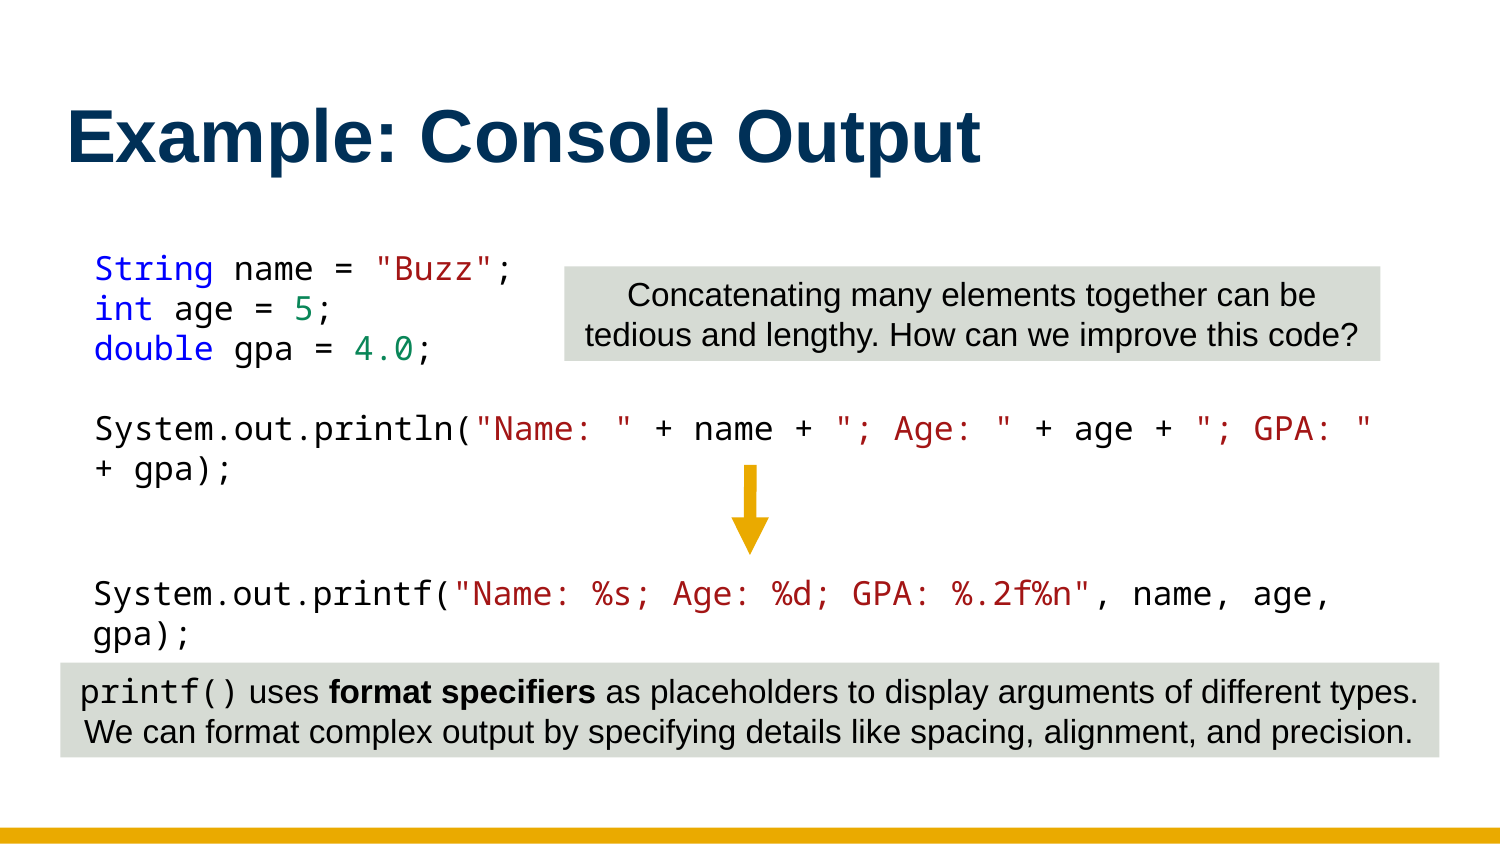

Example: Console Output
String name = "Buzz";
int age = 5;
double gpa = 4.0;
System.out.println("Name: " + name + "; Age: " + age + "; GPA: " + gpa);
Concatenating many elements together can be tedious and lengthy. How can we improve this code?
System.out.printf("Name: %s; Age: %d; GPA: %.2f%n", name, age, gpa);
printf() uses format specifiers as placeholders to display arguments of different types. We can format complex output by specifying details like spacing, alignment, and precision.